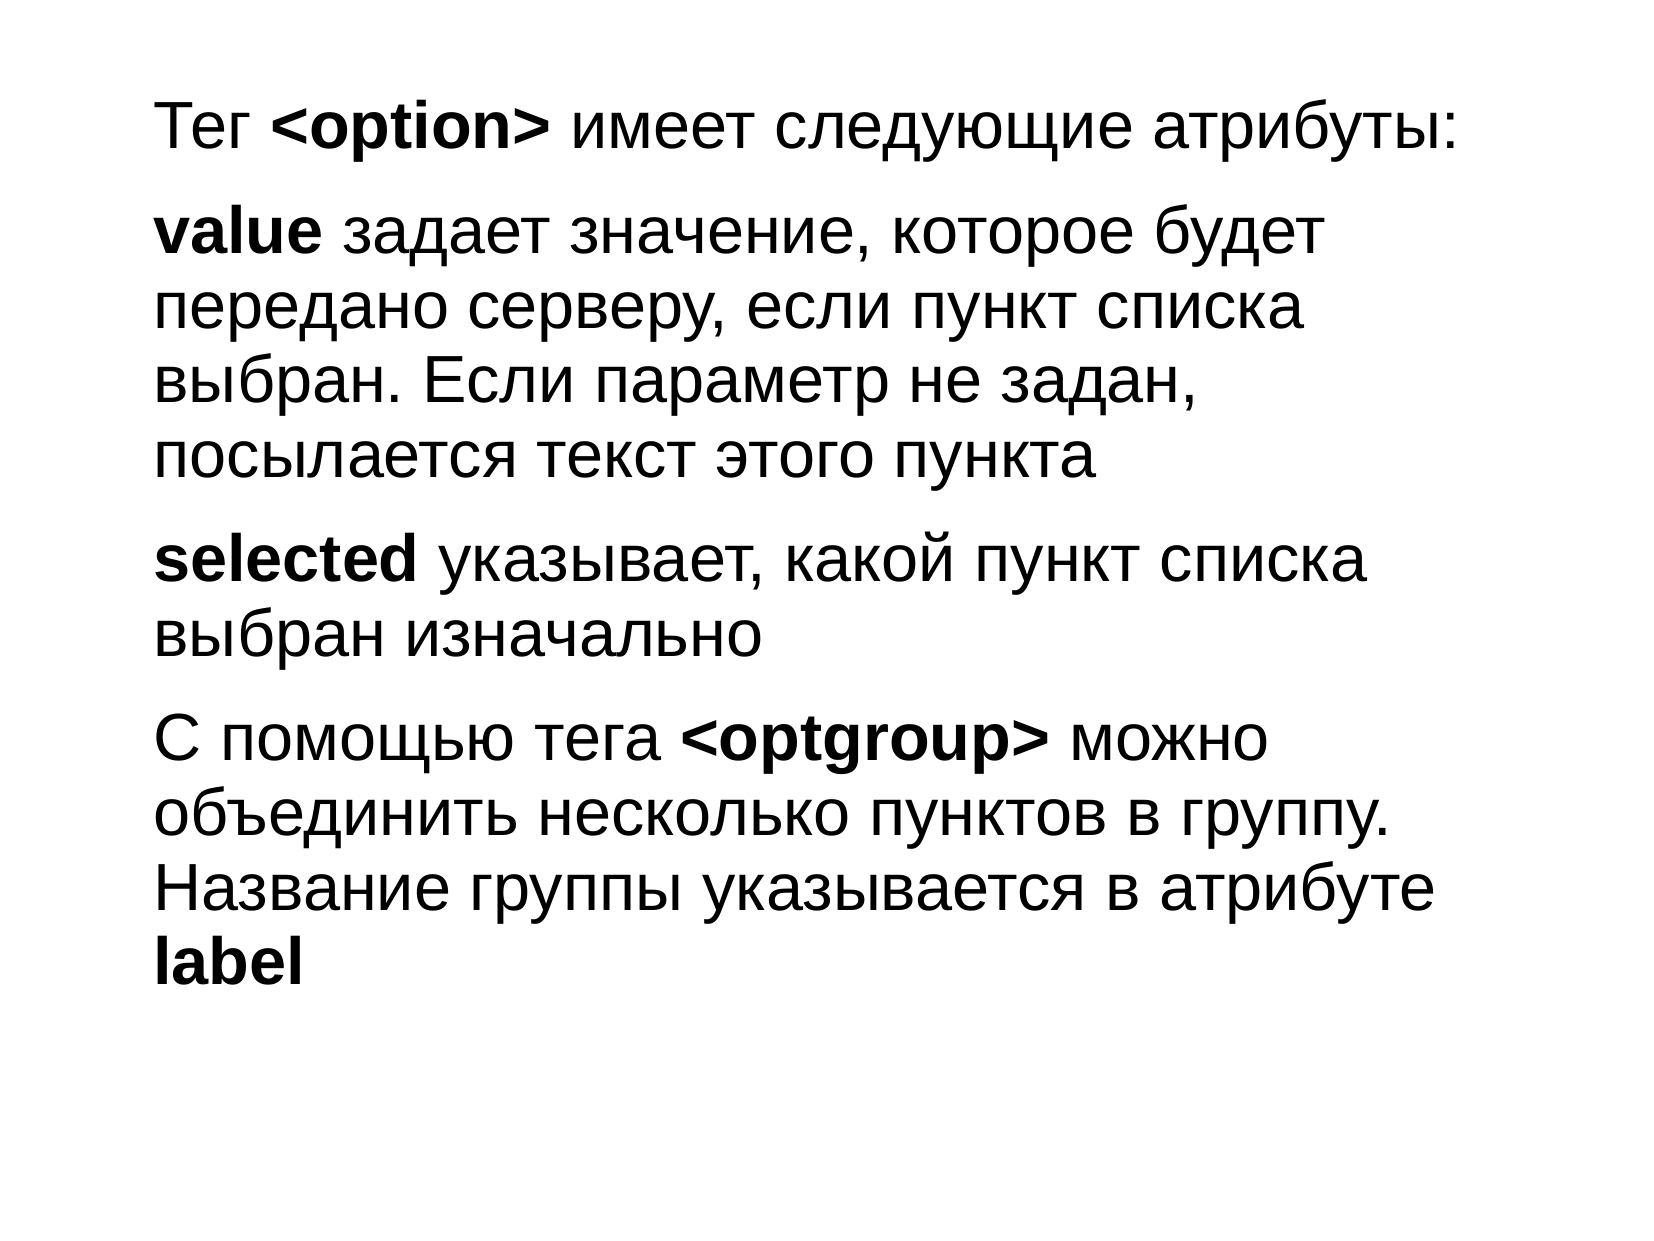

# Тег <option> имеет следующие атрибуты:
value задает значение, которое будет передано серверу, если пункт списка выбран. Если параметр не задан, посылается текст этого пункта
selected указывает, какой пункт списка выбран изначально
С помощью тега <optgroup> можно объединить несколько пунктов в группу. Название группы указывается в атрибуте label